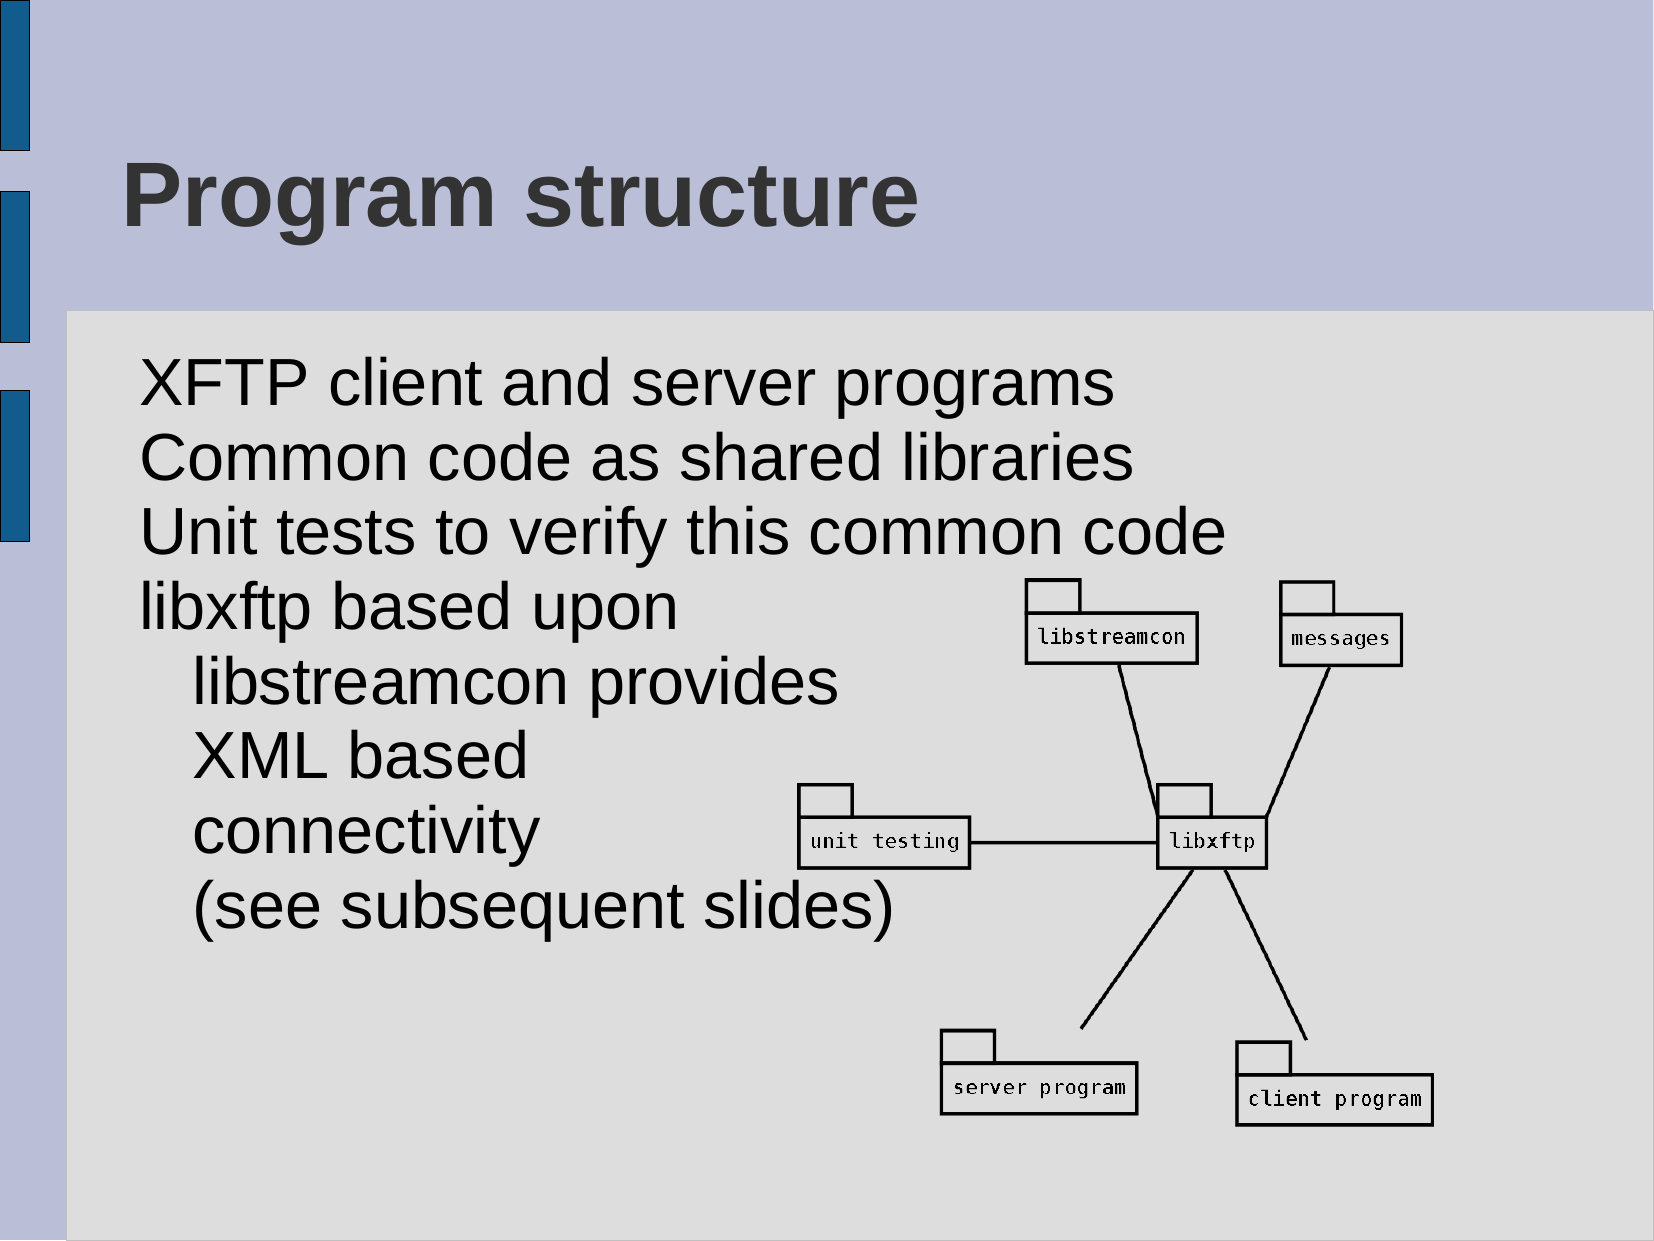

# Program structure
XFTP client and server programs
Common code as shared libraries
Unit tests to verify this common code
libxftp based upon
libstreamcon provides
XML based
connectivity
(see subsequent slides)